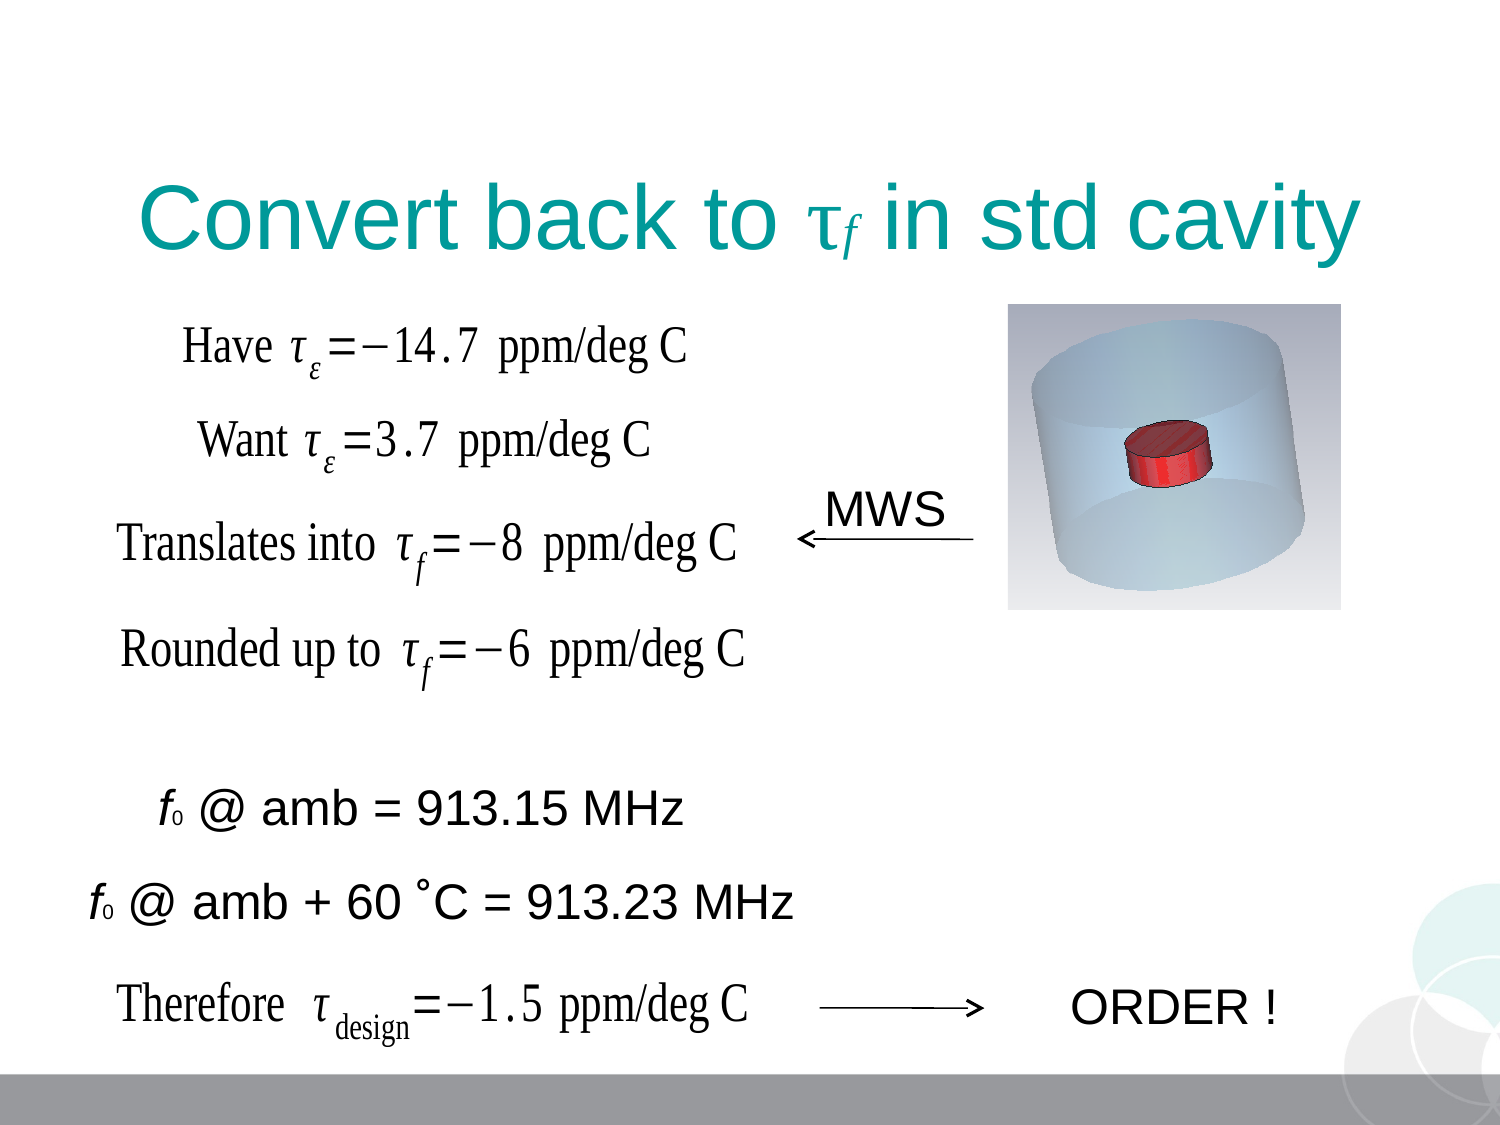

# Convert back to τf in std cavity
MWS
f0 @ amb = 913.15 MHz
f0 @ amb + 60 ˚C = 913.23 MHz
ORDER !